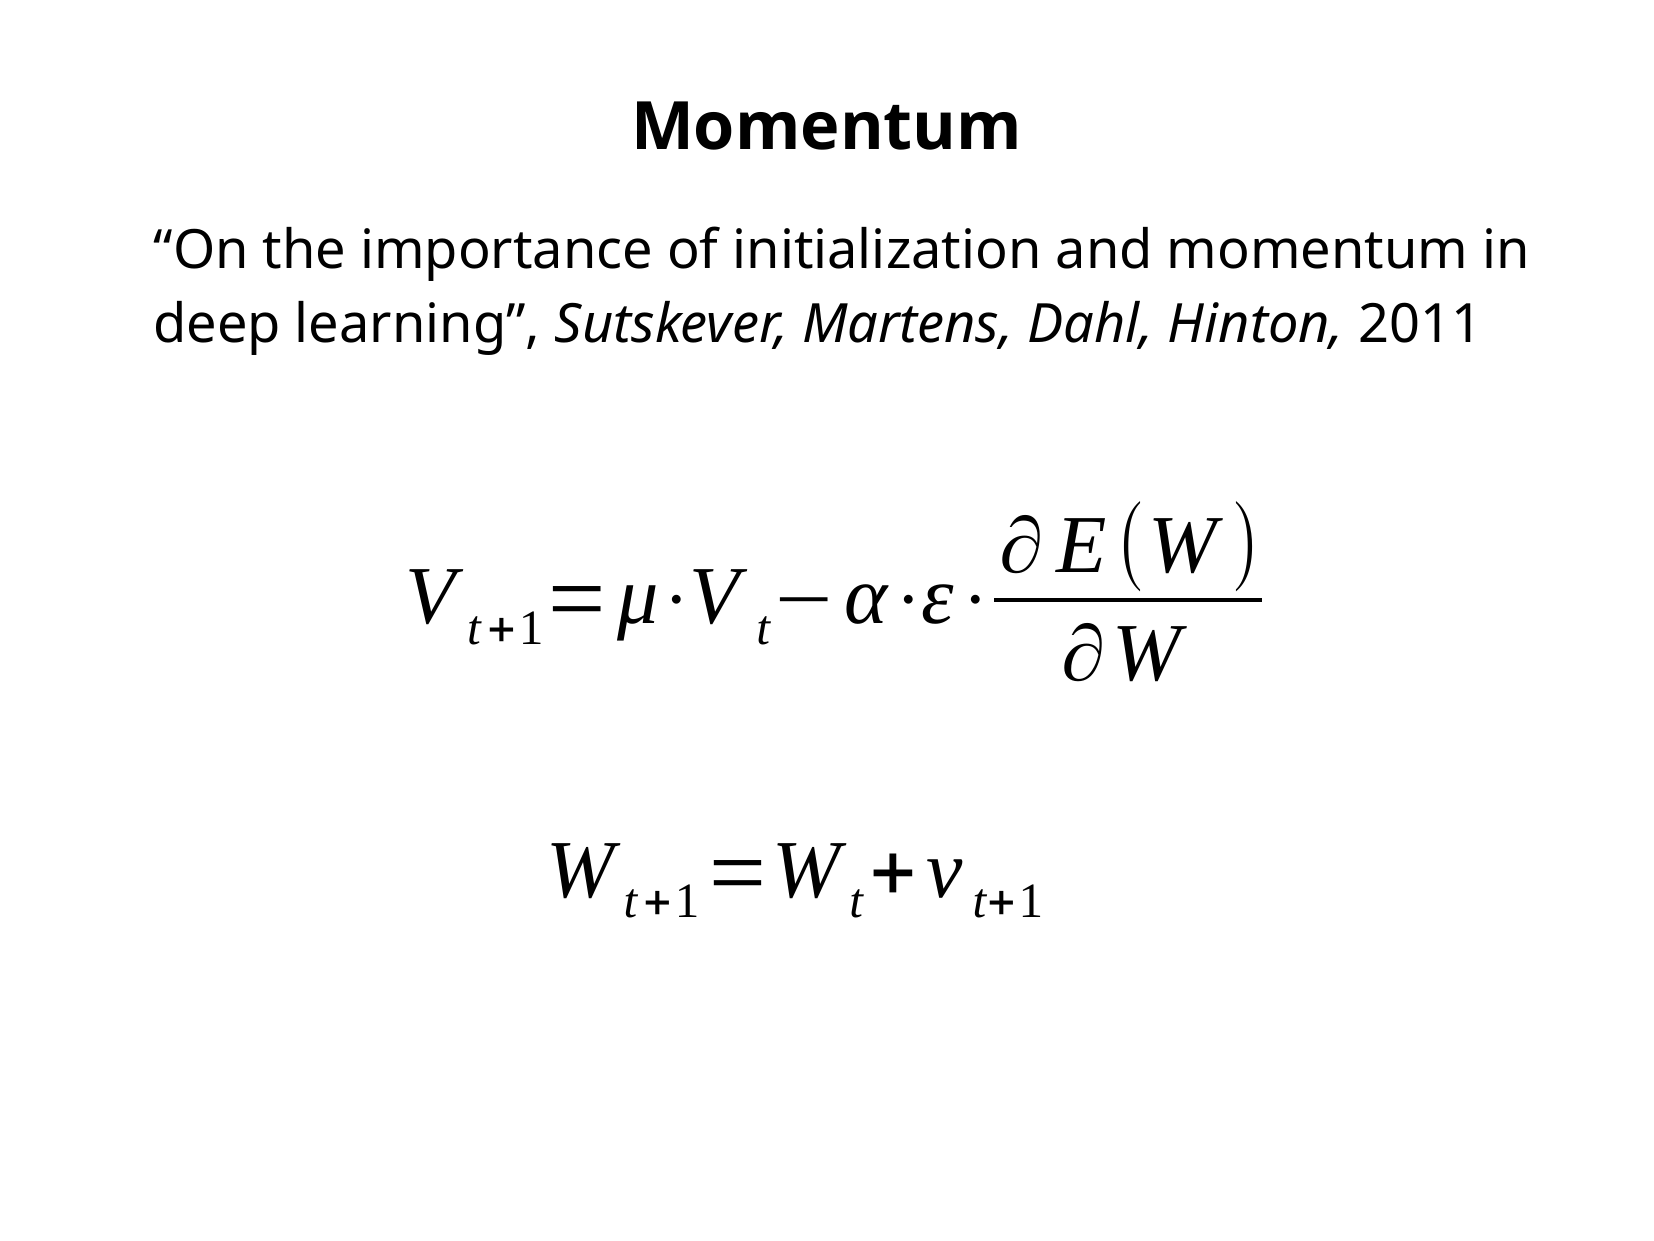

# Momentum
“On the importance of initialization and momentum in deep learning”, Sutskever, Martens, Dahl, Hinton, 2011